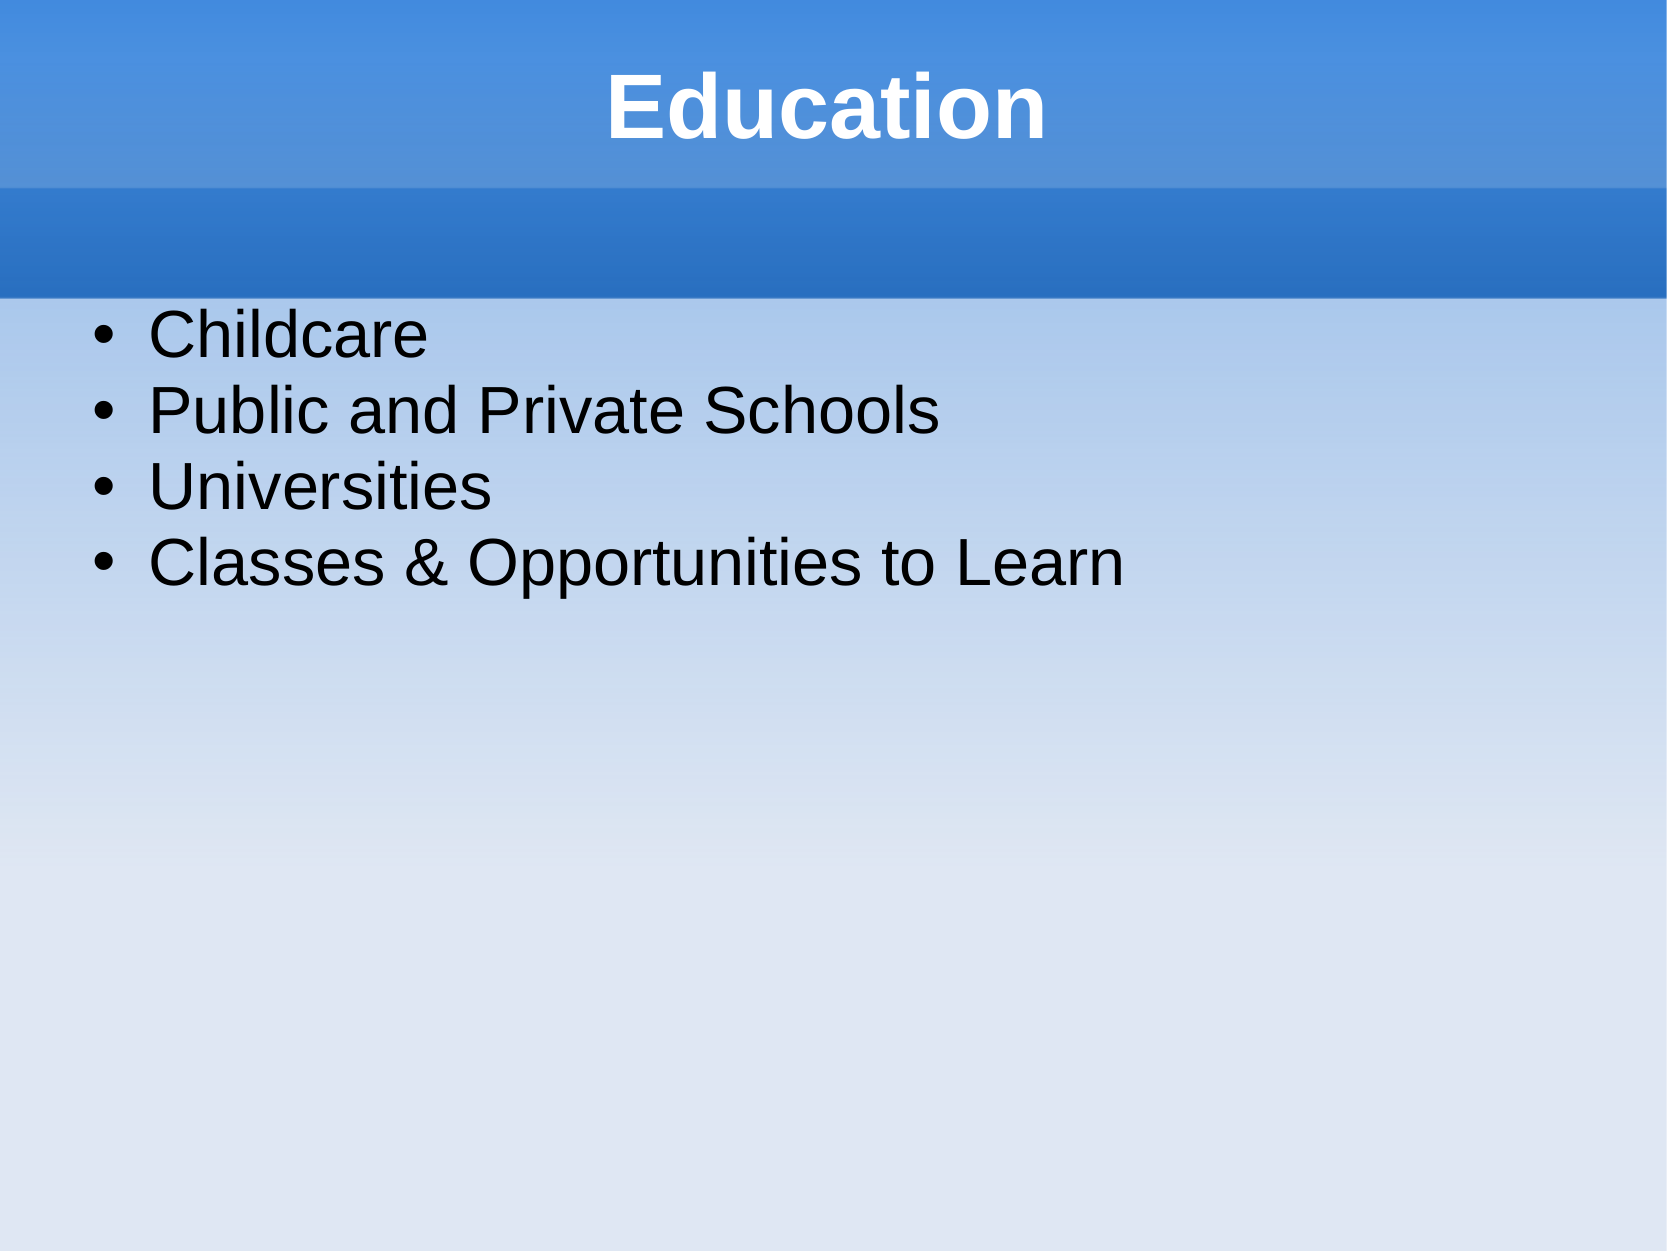

# Education
Childcare
Public and Private Schools
Universities
Classes & Opportunities to Learn